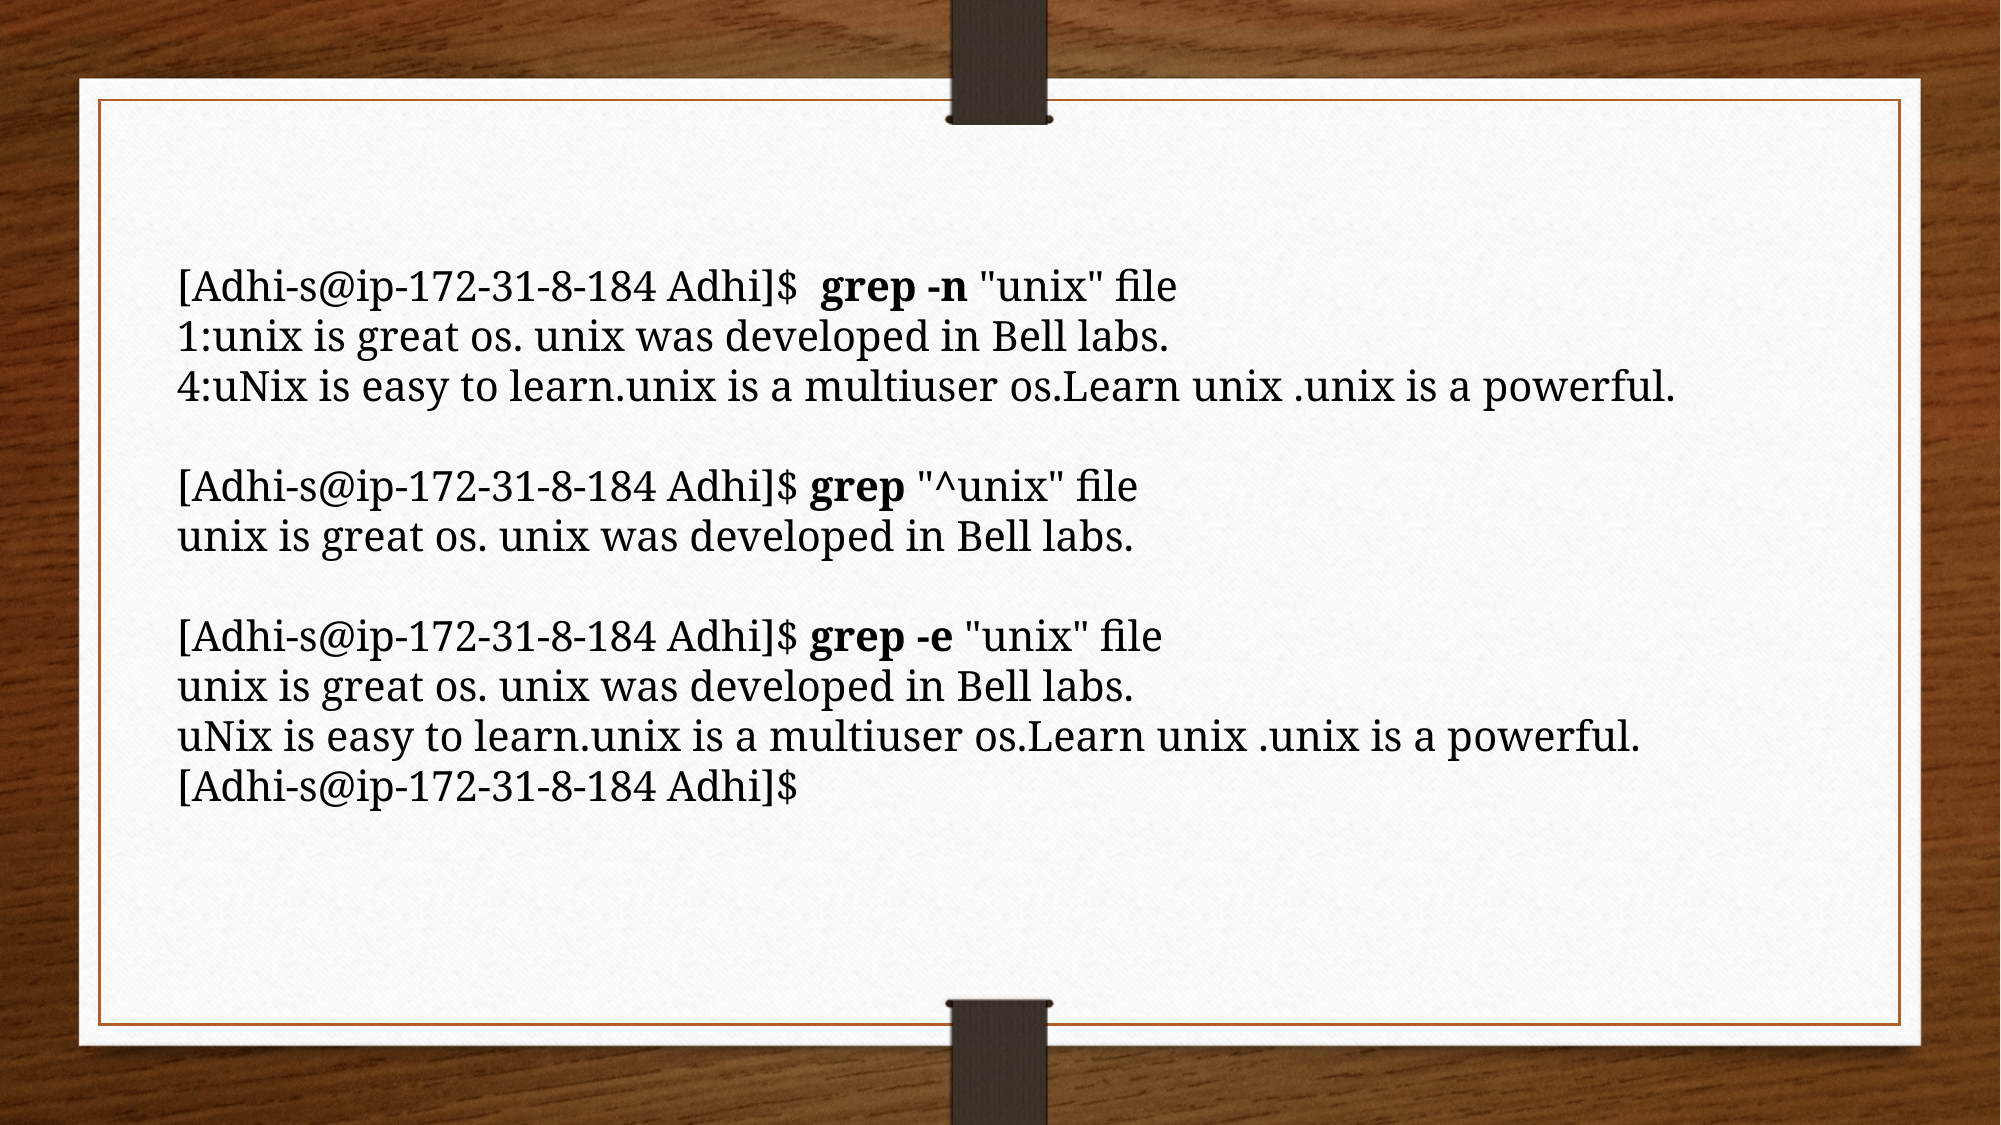

[Adhi-s@ip-172-31-8-184 Adhi]$  grep -n "unix" file
1:unix is great os. unix was developed in Bell labs.
4:uNix is easy to learn.unix is a multiuser os.Learn unix .unix is a powerful.
[Adhi-s@ip-172-31-8-184 Adhi]$ grep "^unix" file
unix is great os. unix was developed in Bell labs.
[Adhi-s@ip-172-31-8-184 Adhi]$ grep -e "unix" file
unix is great os. unix was developed in Bell labs.
uNix is easy to learn.unix is a multiuser os.Learn unix .unix is a powerful.
[Adhi-s@ip-172-31-8-184 Adhi]$